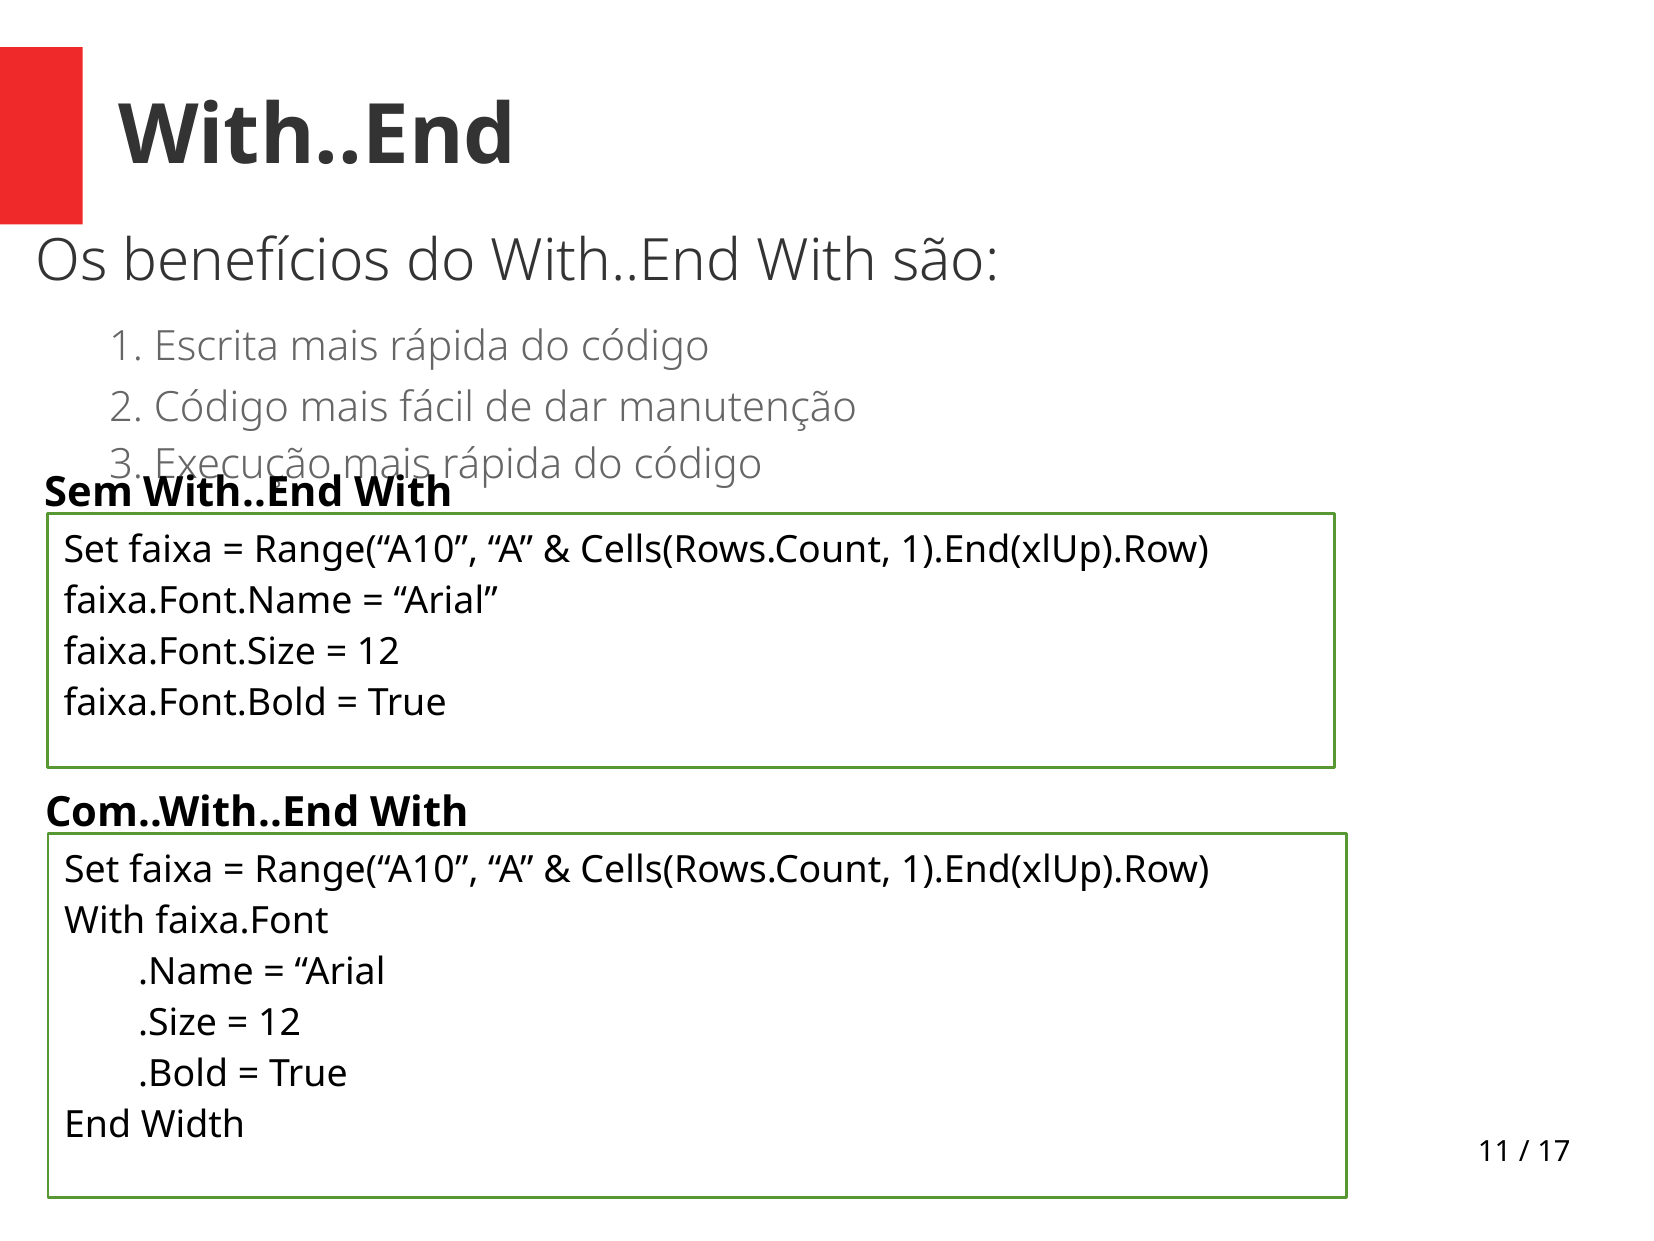

# With..End
Os benefícios do With..End With são:
	1. Escrita mais rápida do código
	2. Código mais fácil de dar manutenção
	3. Execução mais rápida do código
Sem With..End With
Set faixa = Range(“A10”, “A” & Cells(Rows.Count, 1).End(xlUp).Row)
faixa.Font.Name = “Arial”
faixa.Font.Size = 12
faixa.Font.Bold = True
Com..With..End With
Set faixa = Range(“A10”, “A” & Cells(Rows.Count, 1).End(xlUp).Row)
With faixa.Font
	.Name = “Arial
	.Size = 12
	.Bold = True
End Width
11